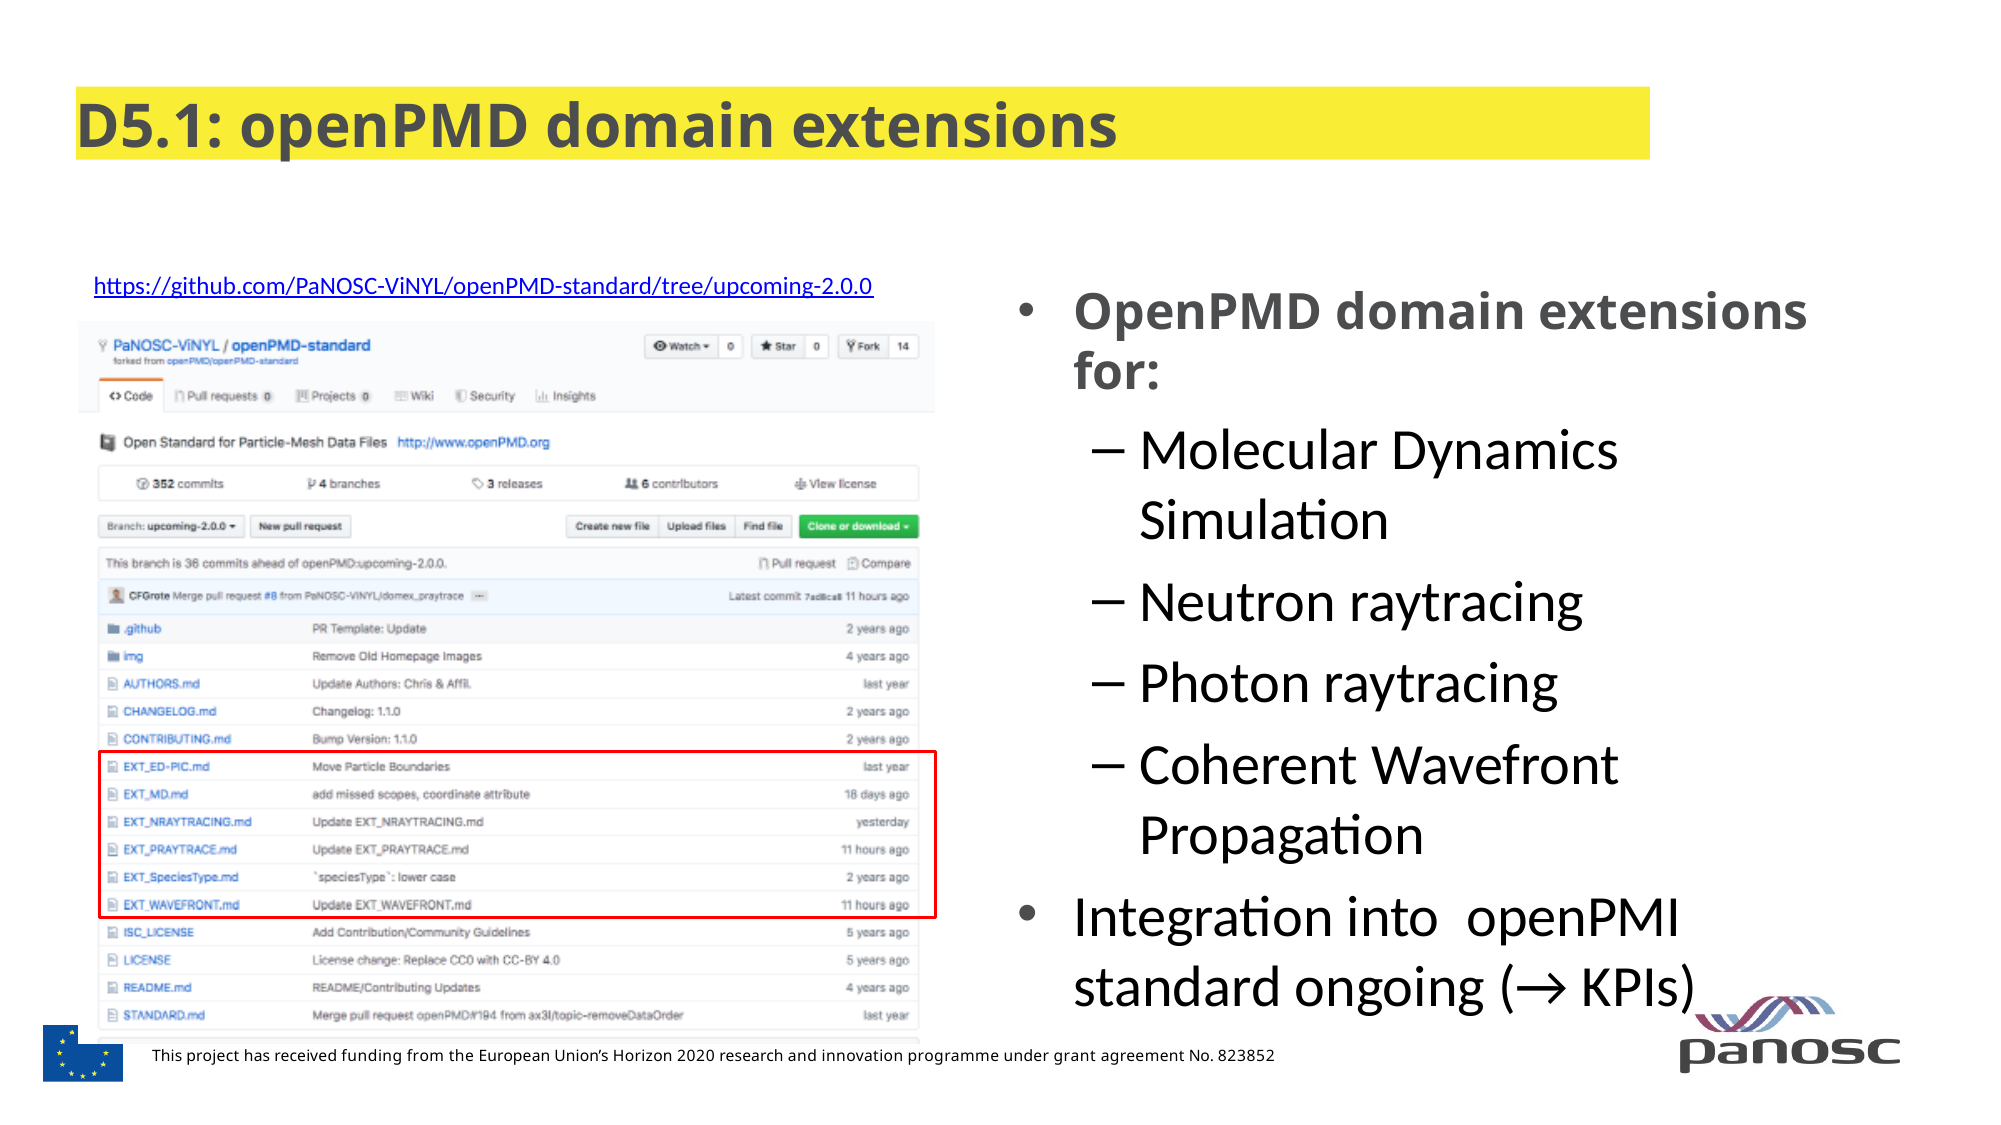

D5.1: openPMD domain extensions
https://github.com/PaNOSC-ViNYL/openPMD-standard/tree/upcoming-2.0.0
OpenPMD domain extensions for:
Molecular Dynamics Simulation
Neutron raytracing
Photon raytracing
Coherent Wavefront Propagation
Integration into openPMI standard ongoing (→ KPIs)